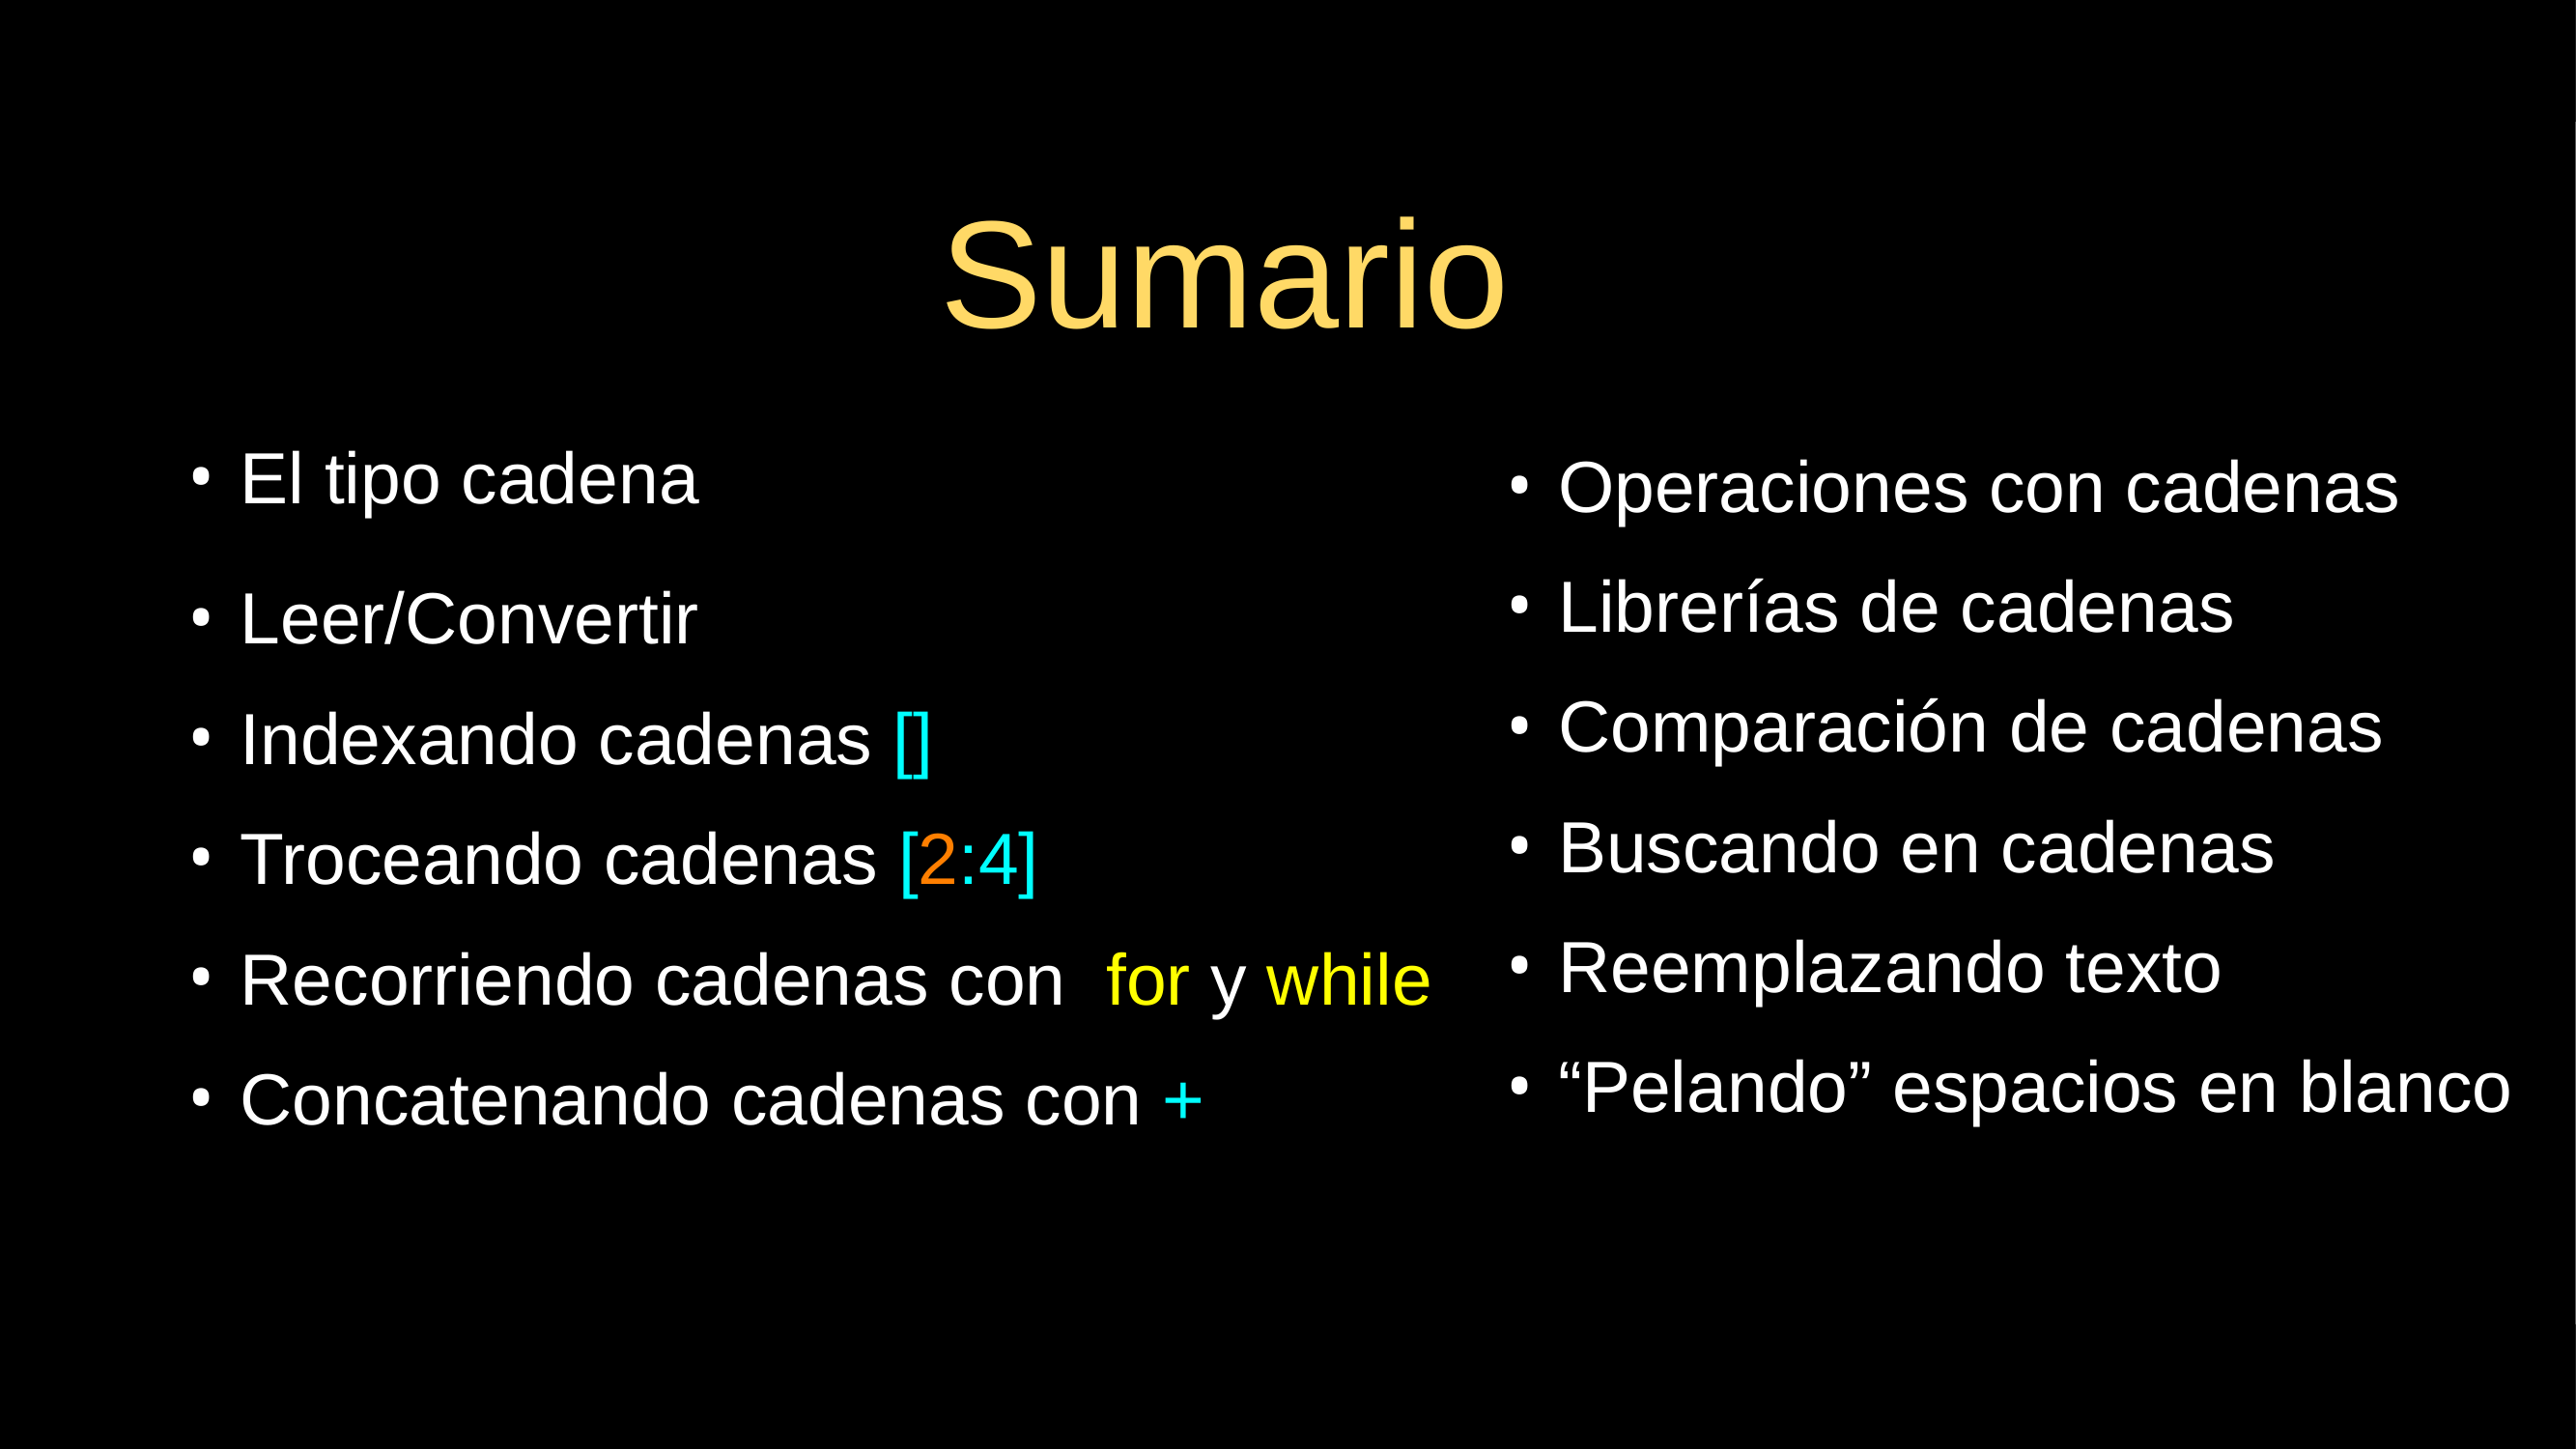

# Sumario
El tipo cadena
Leer/Convertir
Indexando cadenas []
Troceando cadenas [2:4]
Recorriendo cadenas con for y while
Concatenando cadenas con +
Operaciones con cadenas
Librerías de cadenas
Comparación de cadenas
Buscando en cadenas
Reemplazando texto
“Pelando” espacios en blanco